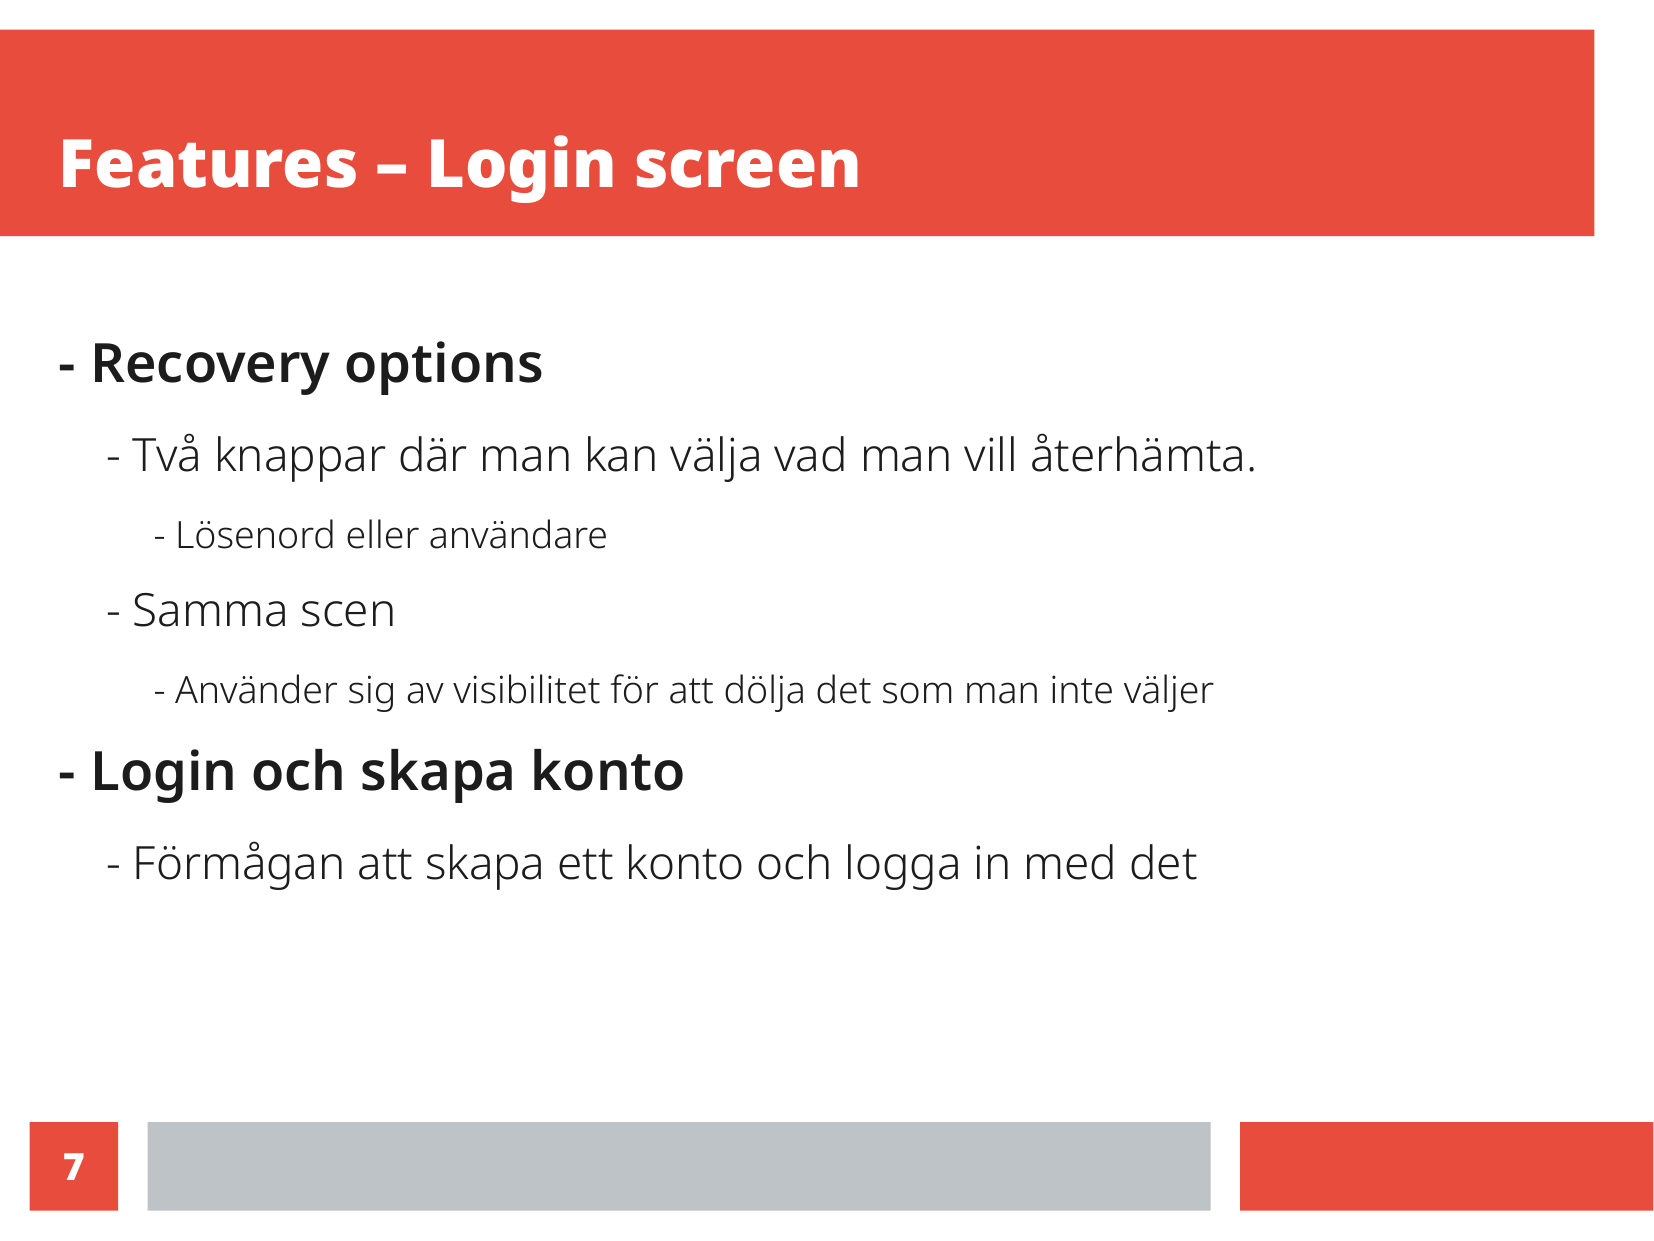

# Features – Login screen
- Recovery options
- Två knappar där man kan välja vad man vill återhämta.
- Lösenord eller användare
- Samma scen
- Använder sig av visibilitet för att dölja det som man inte väljer
- Login och skapa konto
- Förmågan att skapa ett konto och logga in med det
7